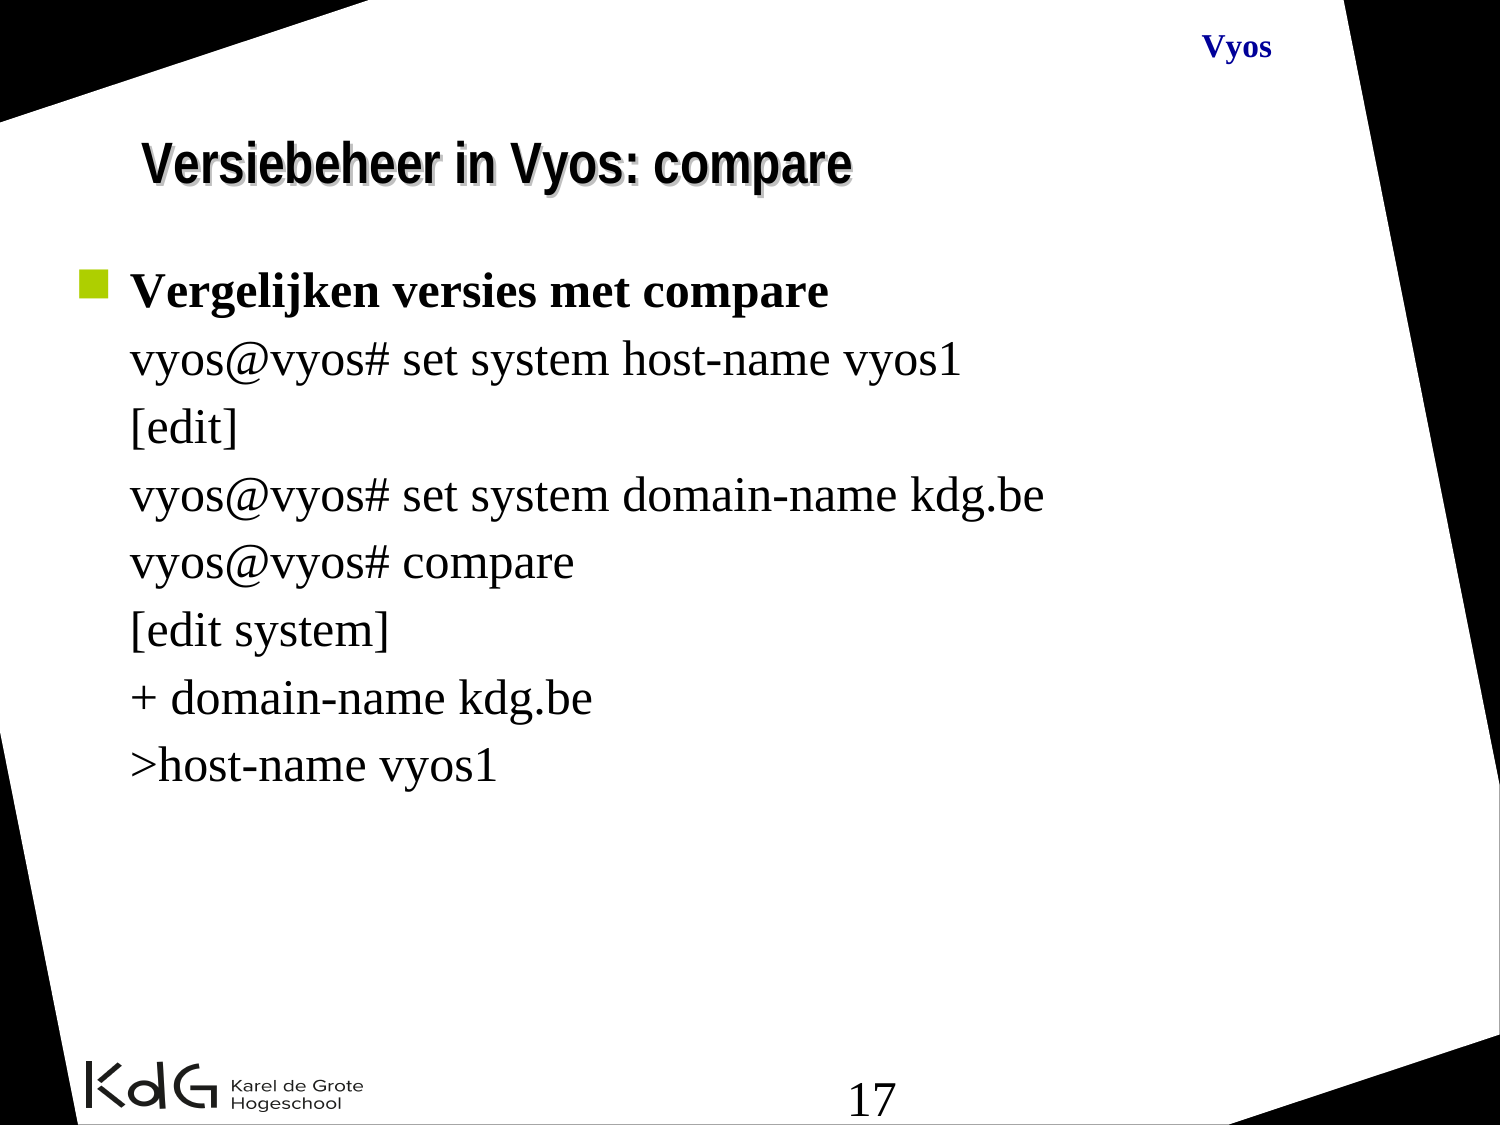

# Versiebeheer in Vyos: compare
Vergelijken versies met compare
vyos@vyos# set system host-name vyos1
[edit]
vyos@vyos# set system domain-name kdg.be
vyos@vyos# compare
[edit system]
+ domain-name kdg.be
>host-name vyos1